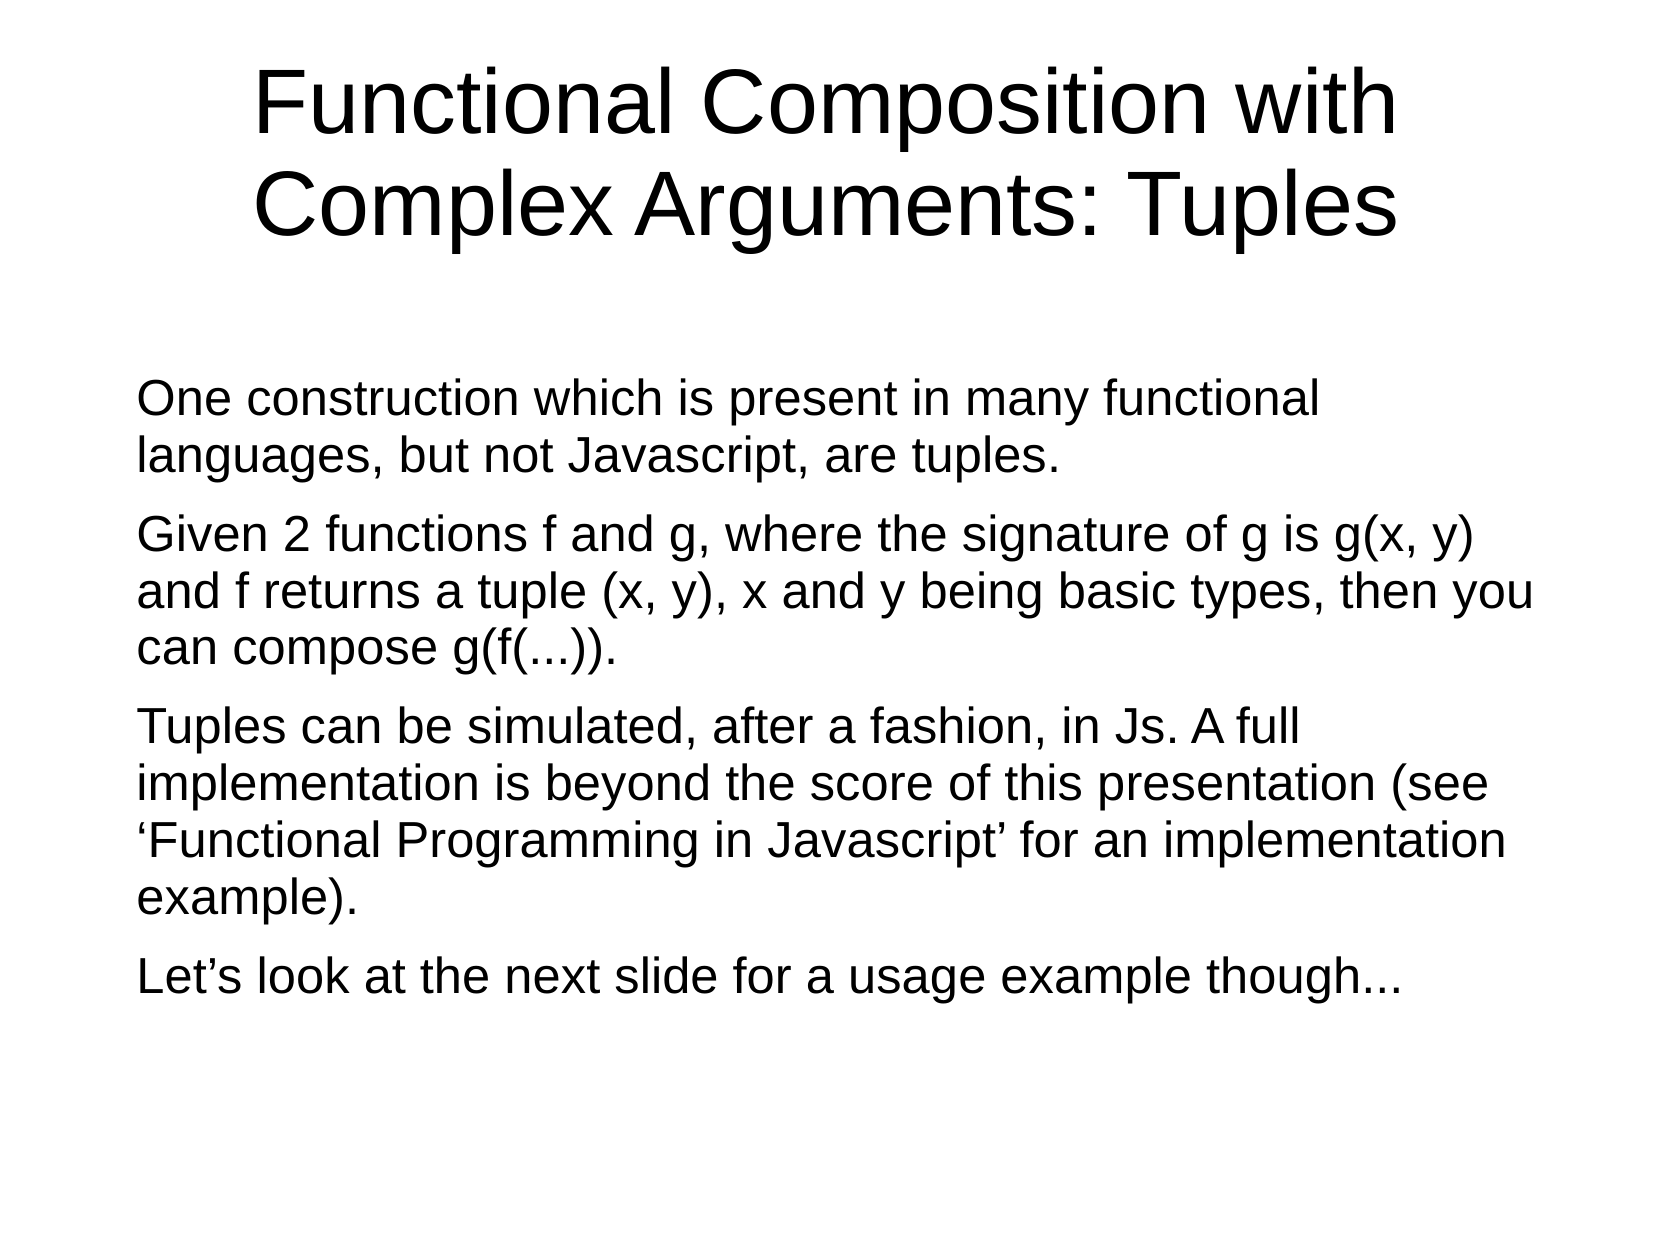

# Functional Composition with Complex Arguments: Tuples
One construction which is present in many functional languages, but not Javascript, are tuples.
Given 2 functions f and g, where the signature of g is g(x, y) and f returns a tuple (x, y), x and y being basic types, then you can compose g(f(...)).
Tuples can be simulated, after a fashion, in Js. A full implementation is beyond the score of this presentation (see ‘Functional Programming in Javascript’ for an implementation example).
Let’s look at the next slide for a usage example though...